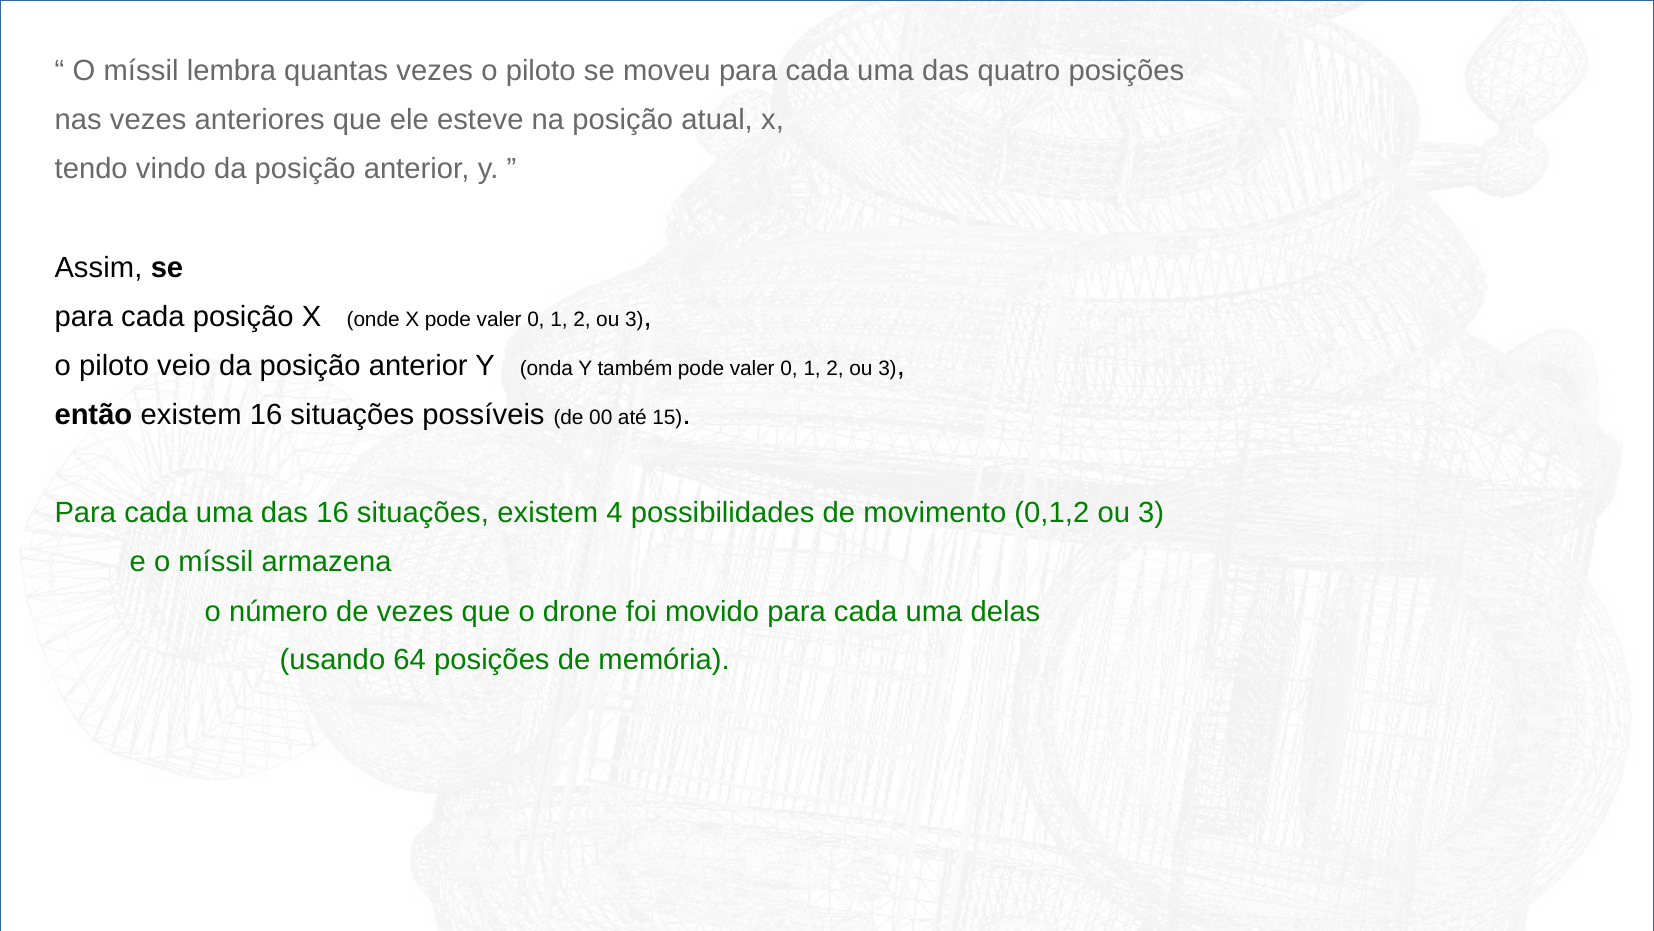

“ O míssil lembra quantas vezes o piloto se moveu para cada uma das quatro posições
nas vezes anteriores que ele esteve na posição atual, x,
tendo vindo da posição anterior, y. ”
Assim, se
para cada posição X (onde X pode valer 0, 1, 2, ou 3),
o piloto veio da posição anterior Y (onda Y também pode valer 0, 1, 2, ou 3),
então existem 16 situações possíveis (de 00 até 15).
Para cada uma das 16 situações, existem 4 possibilidades de movimento (0,1,2 ou 3)
	e o míssil armazena
		o número de vezes que o drone foi movido para cada uma delas
			(usando 64 posições de memória).